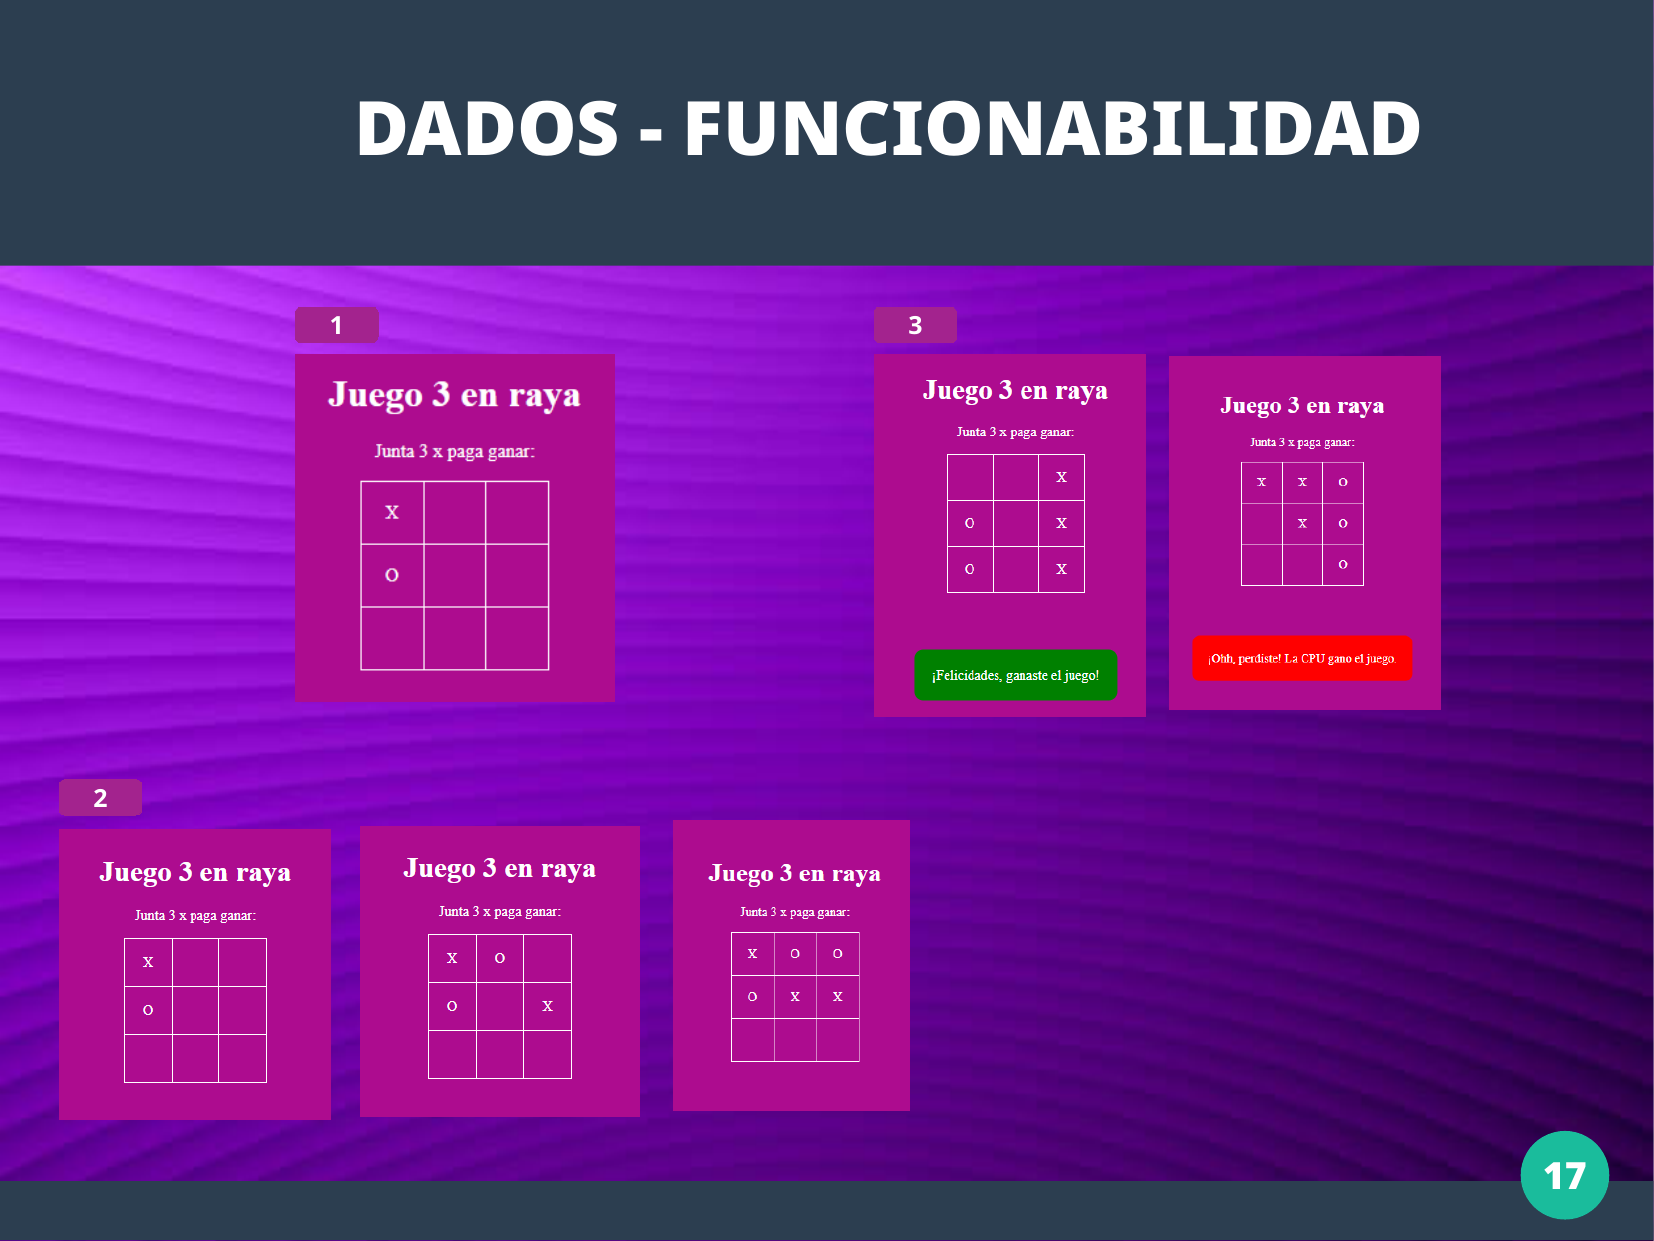

# DADOS - FUNCIONABILIDAD
1
3
2
17